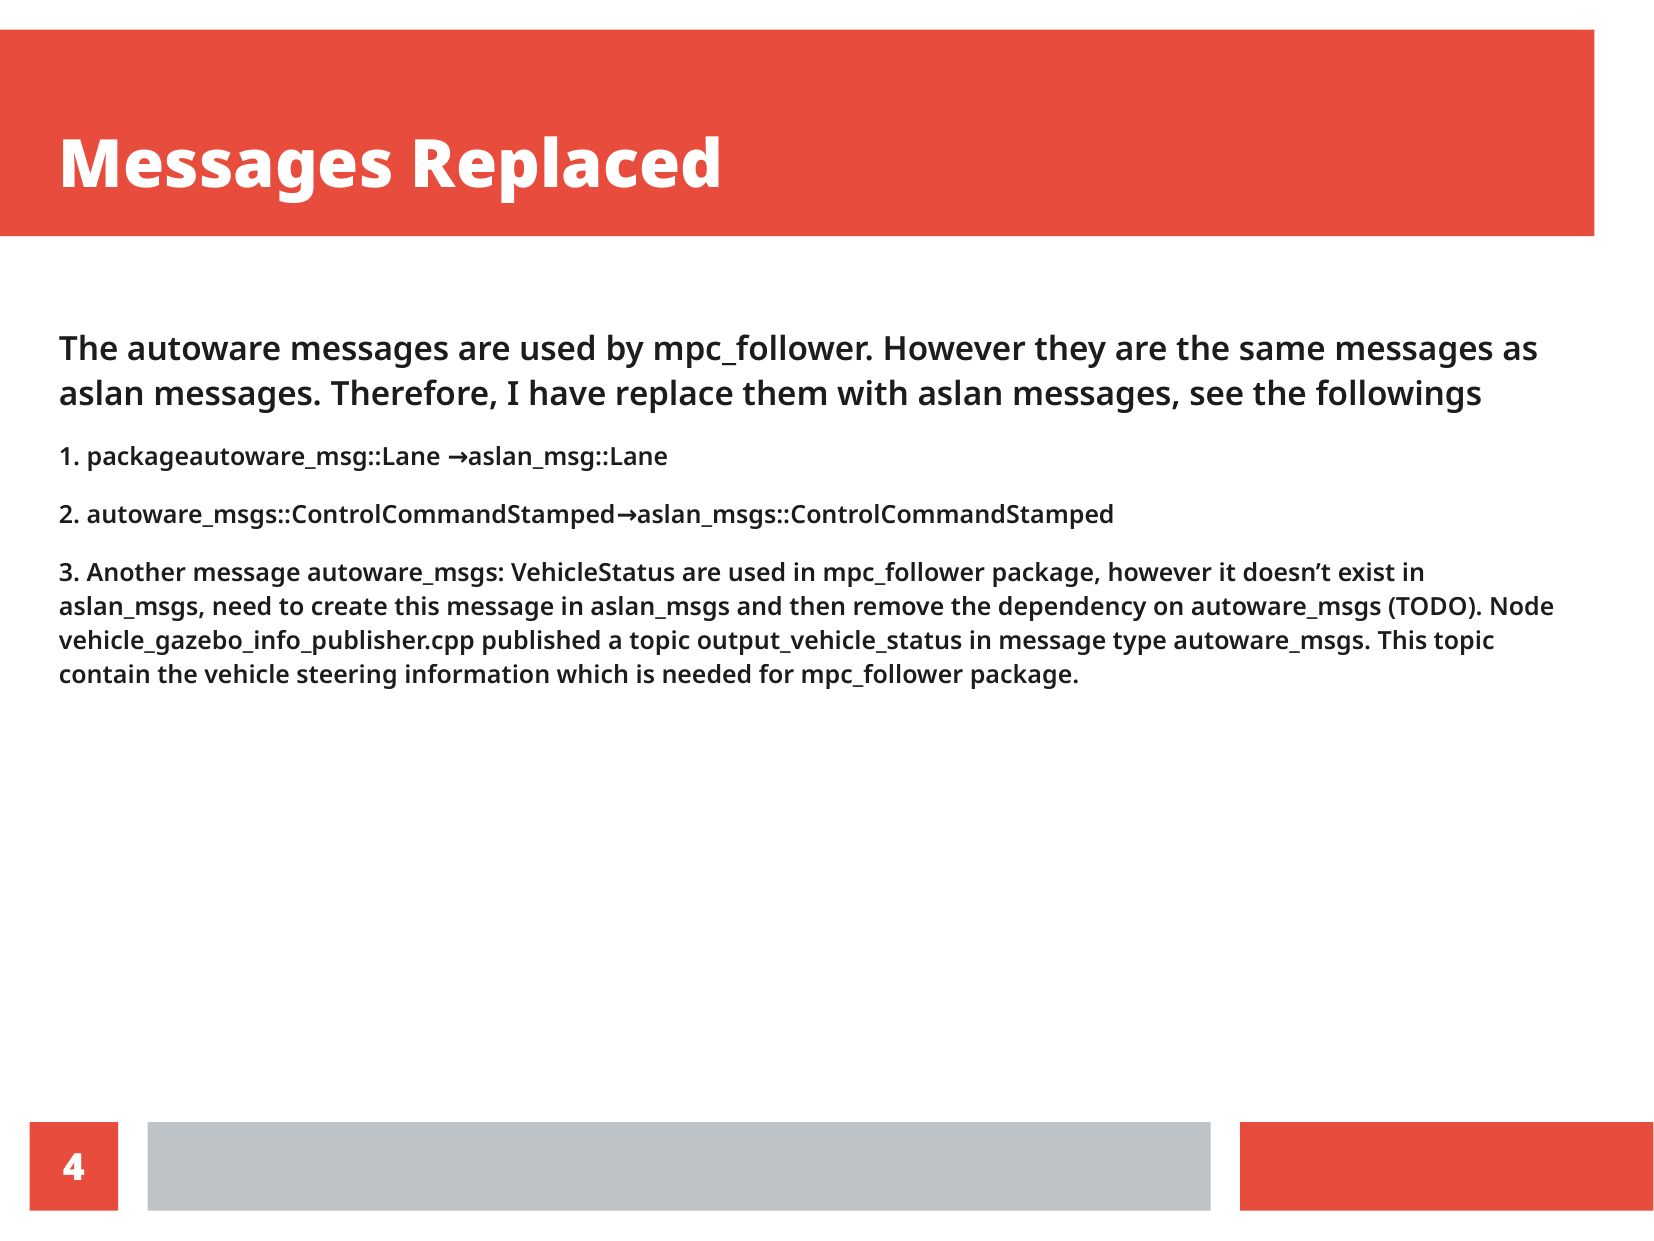

# Messages Replaced
The autoware messages are used by mpc_follower. However they are the same messages as aslan messages. Therefore, I have replace them with aslan messages, see the followings
1. packageautoware_msg::Lane →aslan_msg::Lane
2. autoware_msgs::ControlCommandStamped→aslan_msgs::ControlCommandStamped
3. Another message autoware_msgs: VehicleStatus are used in mpc_follower package, however it doesn’t exist in aslan_msgs, need to create this message in aslan_msgs and then remove the dependency on autoware_msgs (TODO). Node vehicle_gazebo_info_publisher.cpp published a topic output_vehicle_status in message type autoware_msgs. This topic contain the vehicle steering information which is needed for mpc_follower package.
4